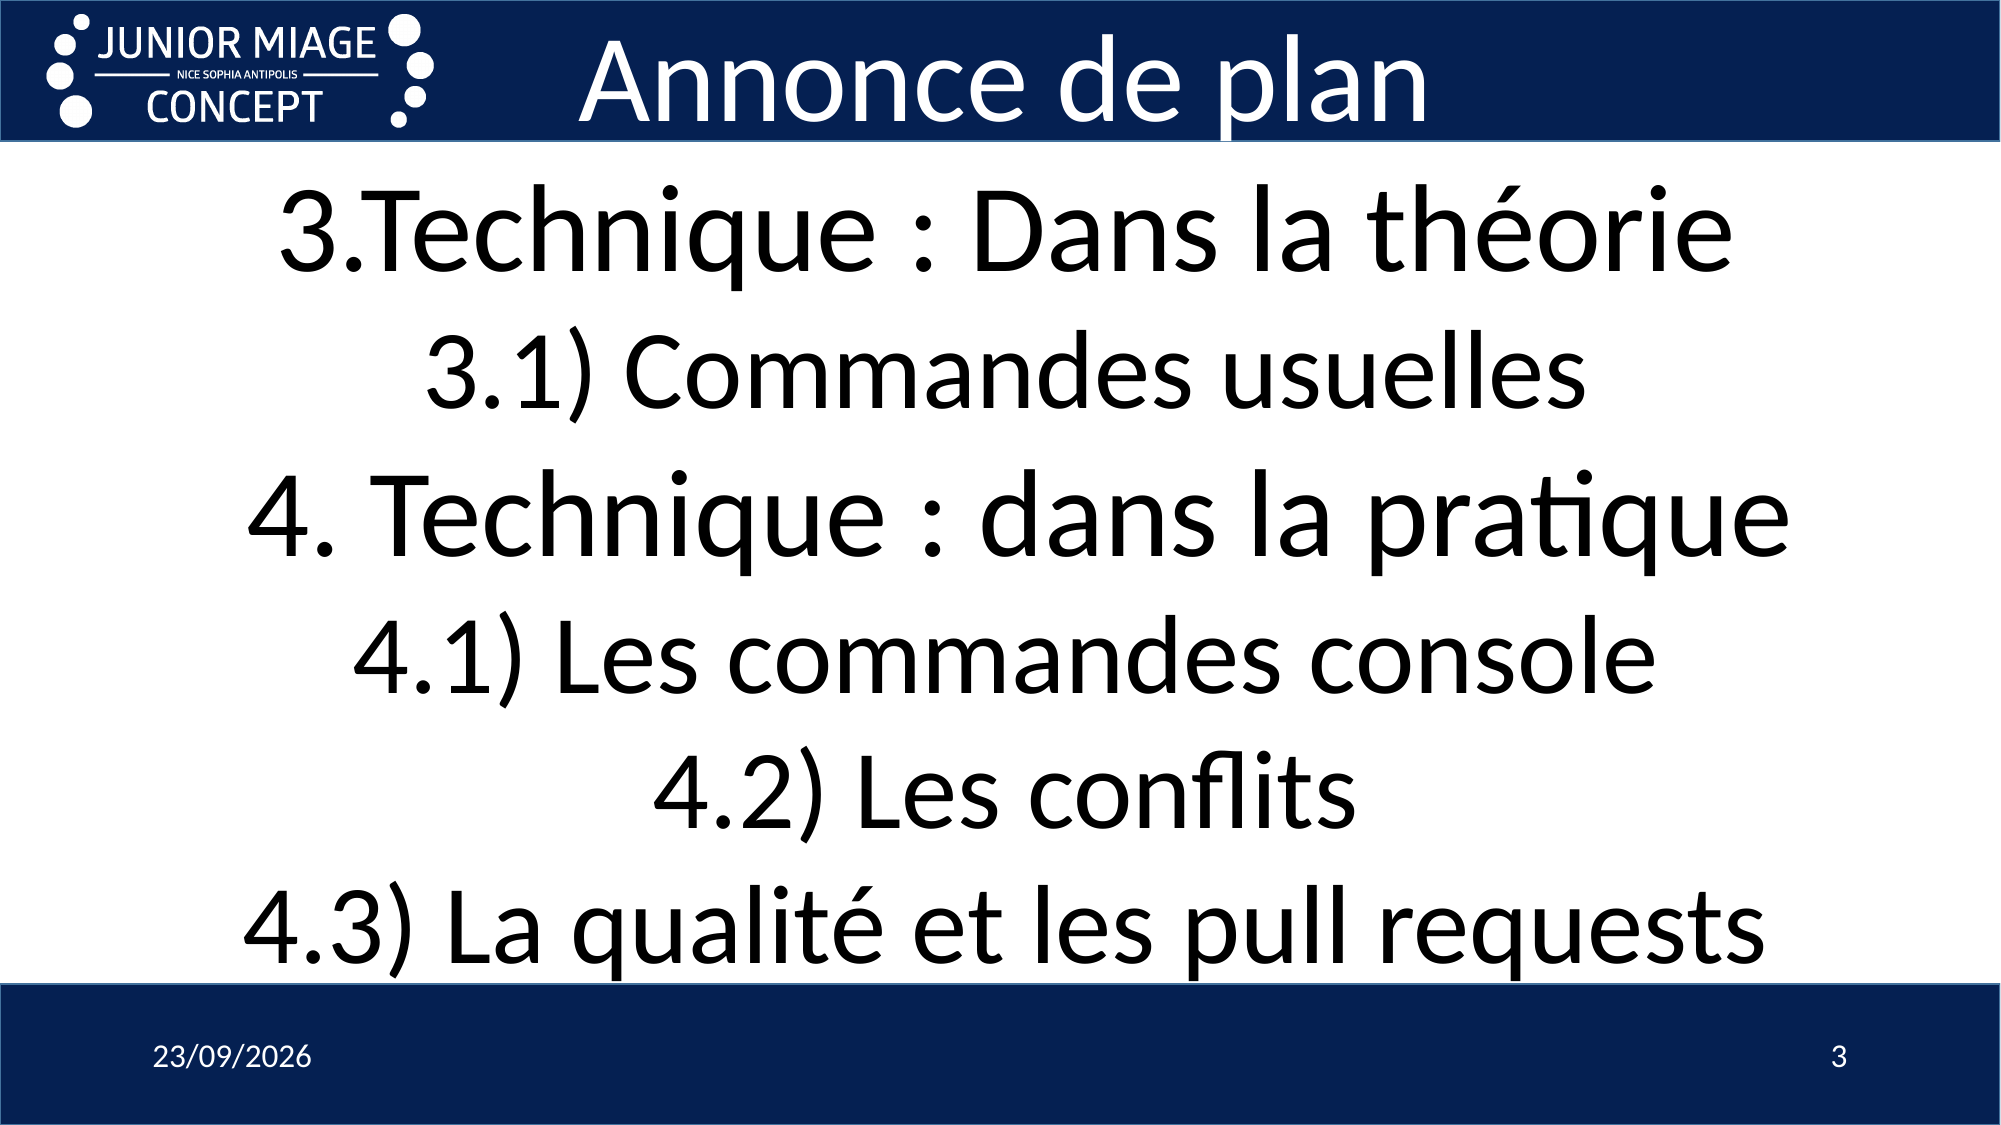

Annonce de plan
3.Technique : Dans la théorie
3.1) Commandes usuelles
 4. Technique : dans la pratique
4.1) Les commandes console
4.2) Les conflits
4.3) La qualité et les pull requests
#